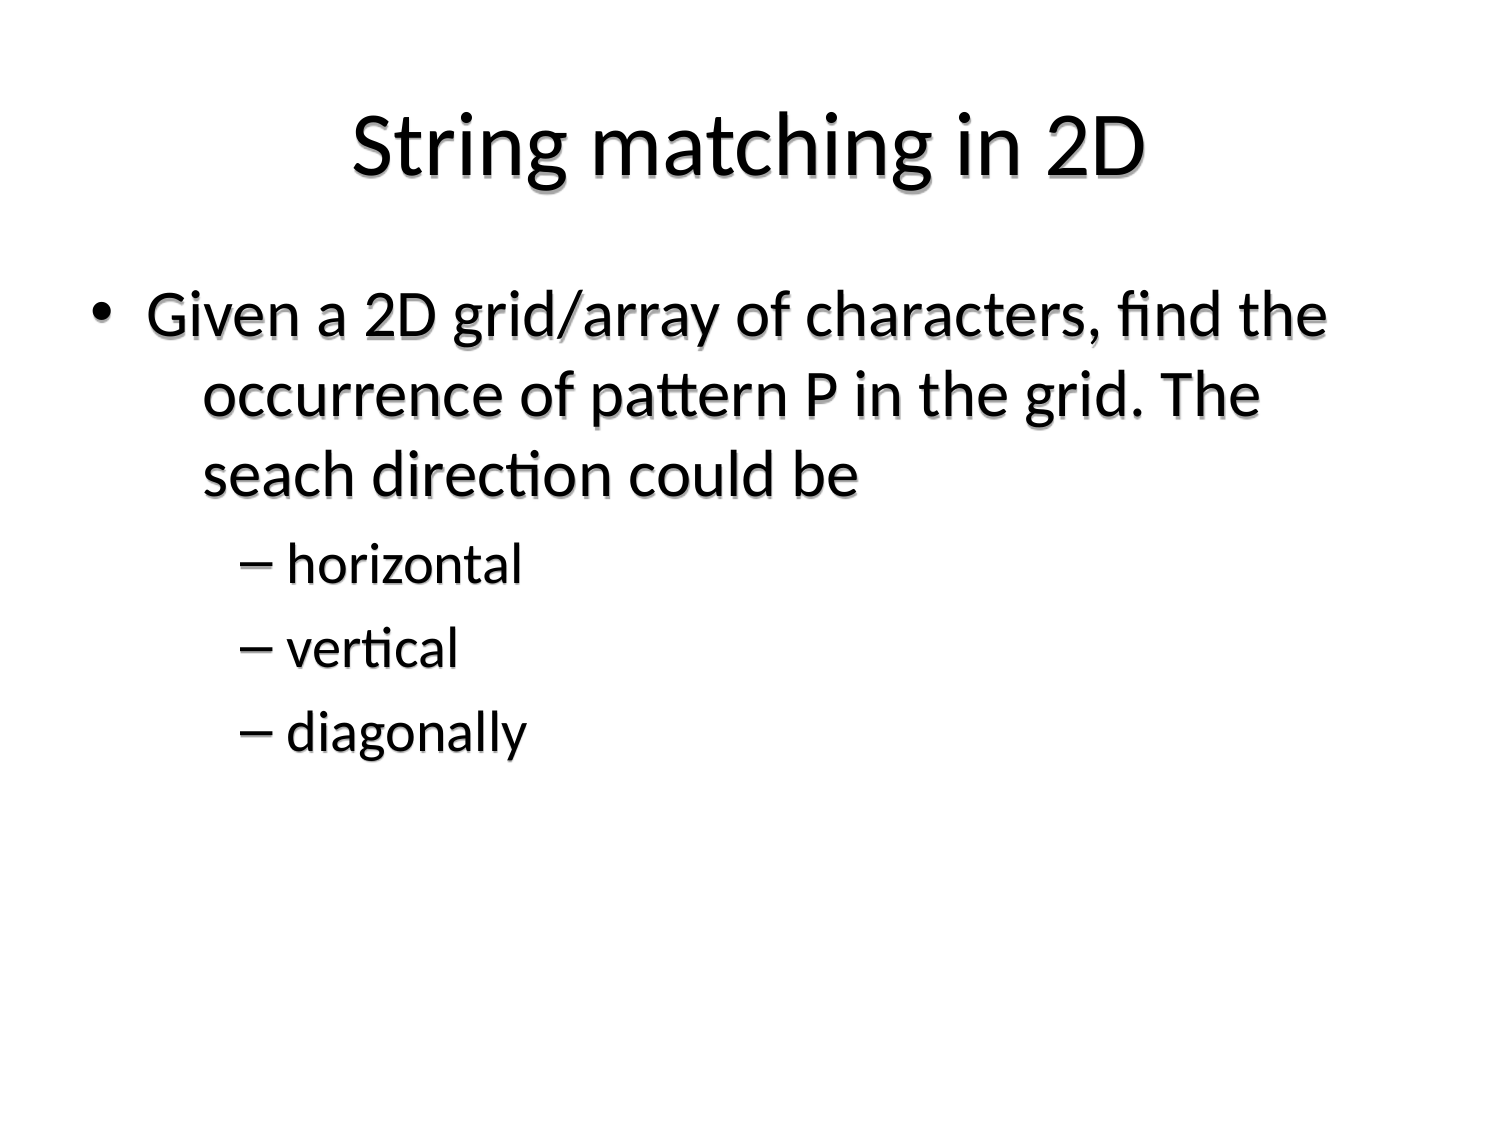

# String matching in 2D
Given a 2D grid/array of characters, find the occurrence of pattern P in the grid. The seach direction could be
horizontal
vertical
diagonally